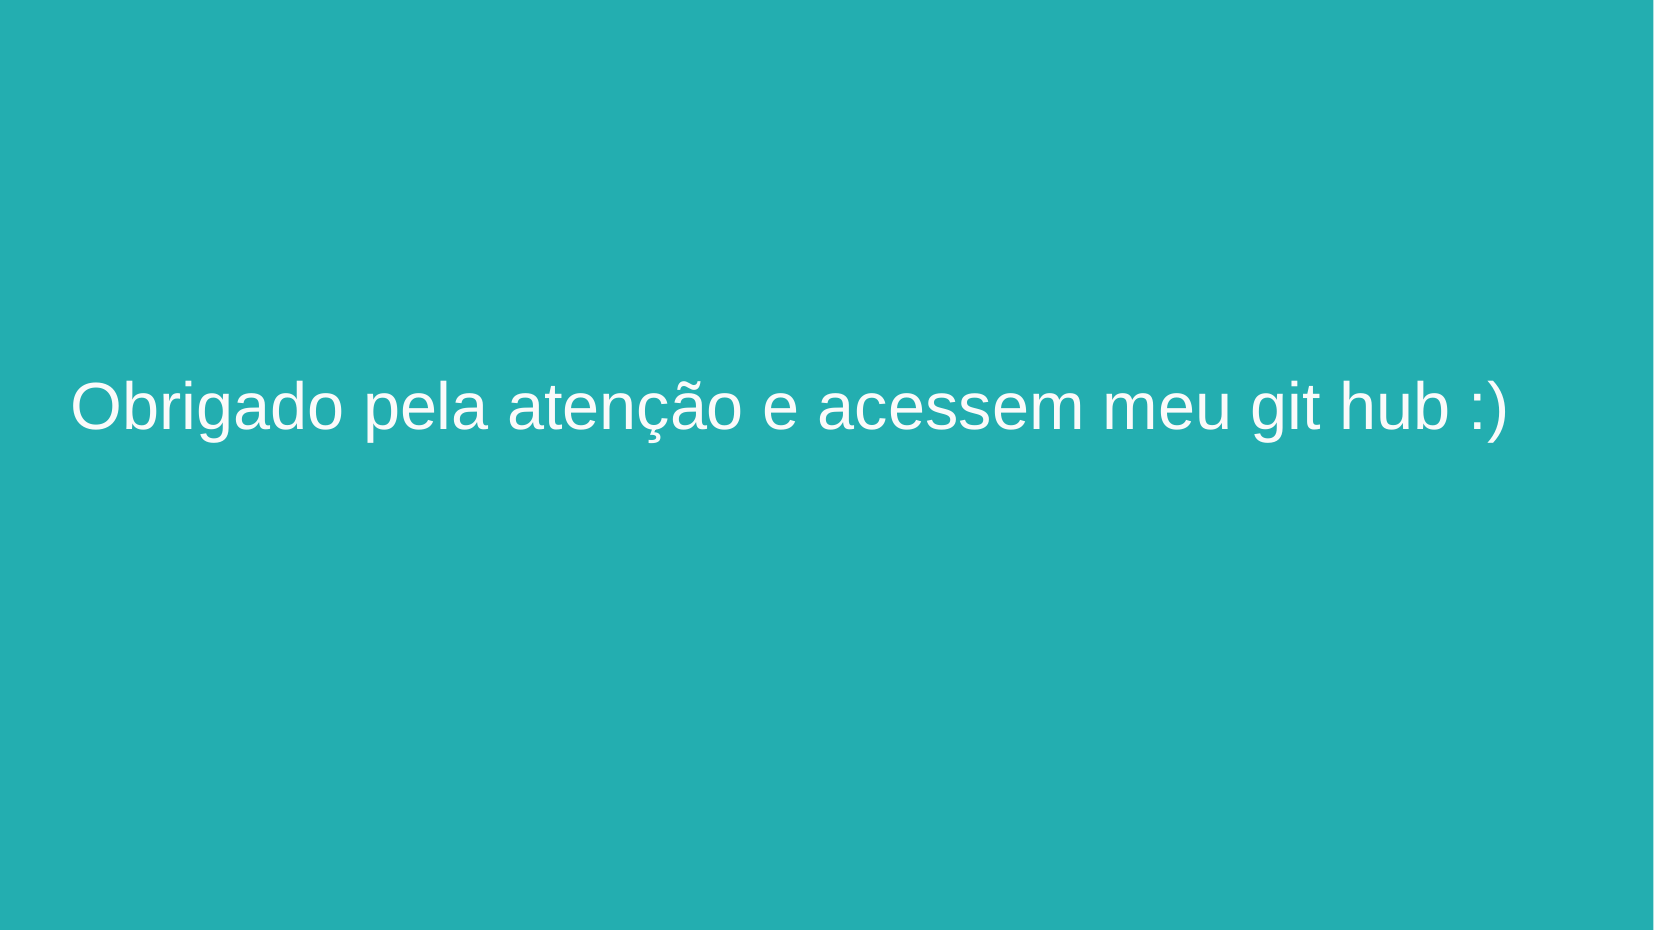

# Obrigado pela atenção e acessem meu git hub :)